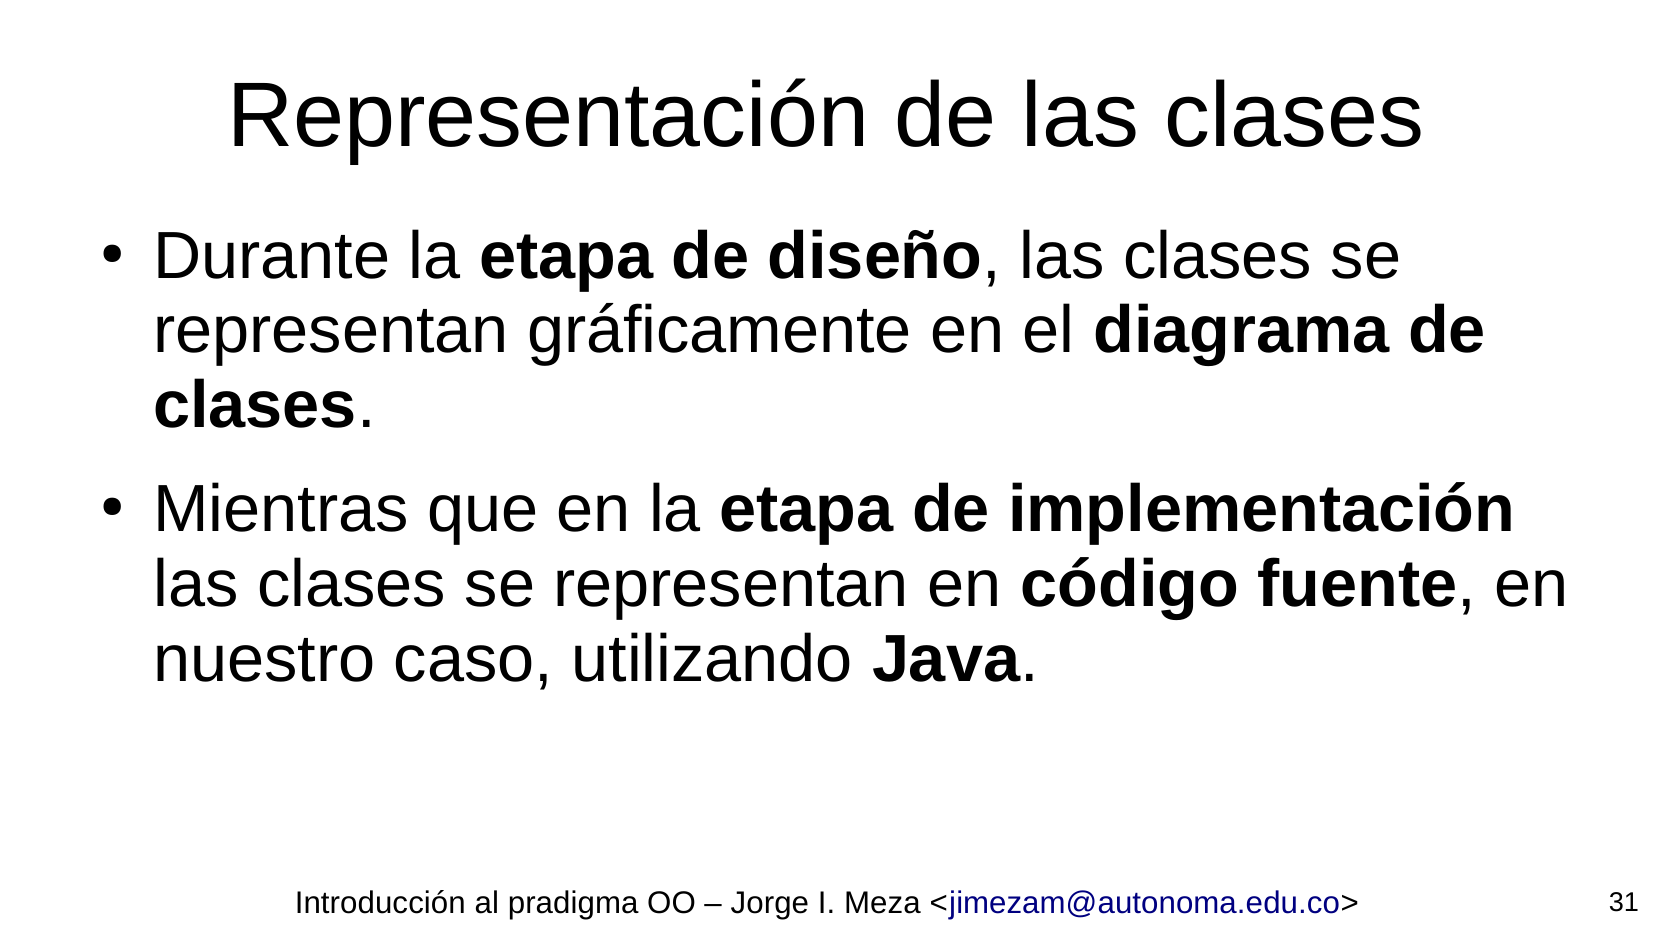

# Representación de las clases
Durante la etapa de diseño, las clases se representan gráficamente en el diagrama de clases.
Mientras que en la etapa de implementación las clases se representan en código fuente, en nuestro caso, utilizando Java.